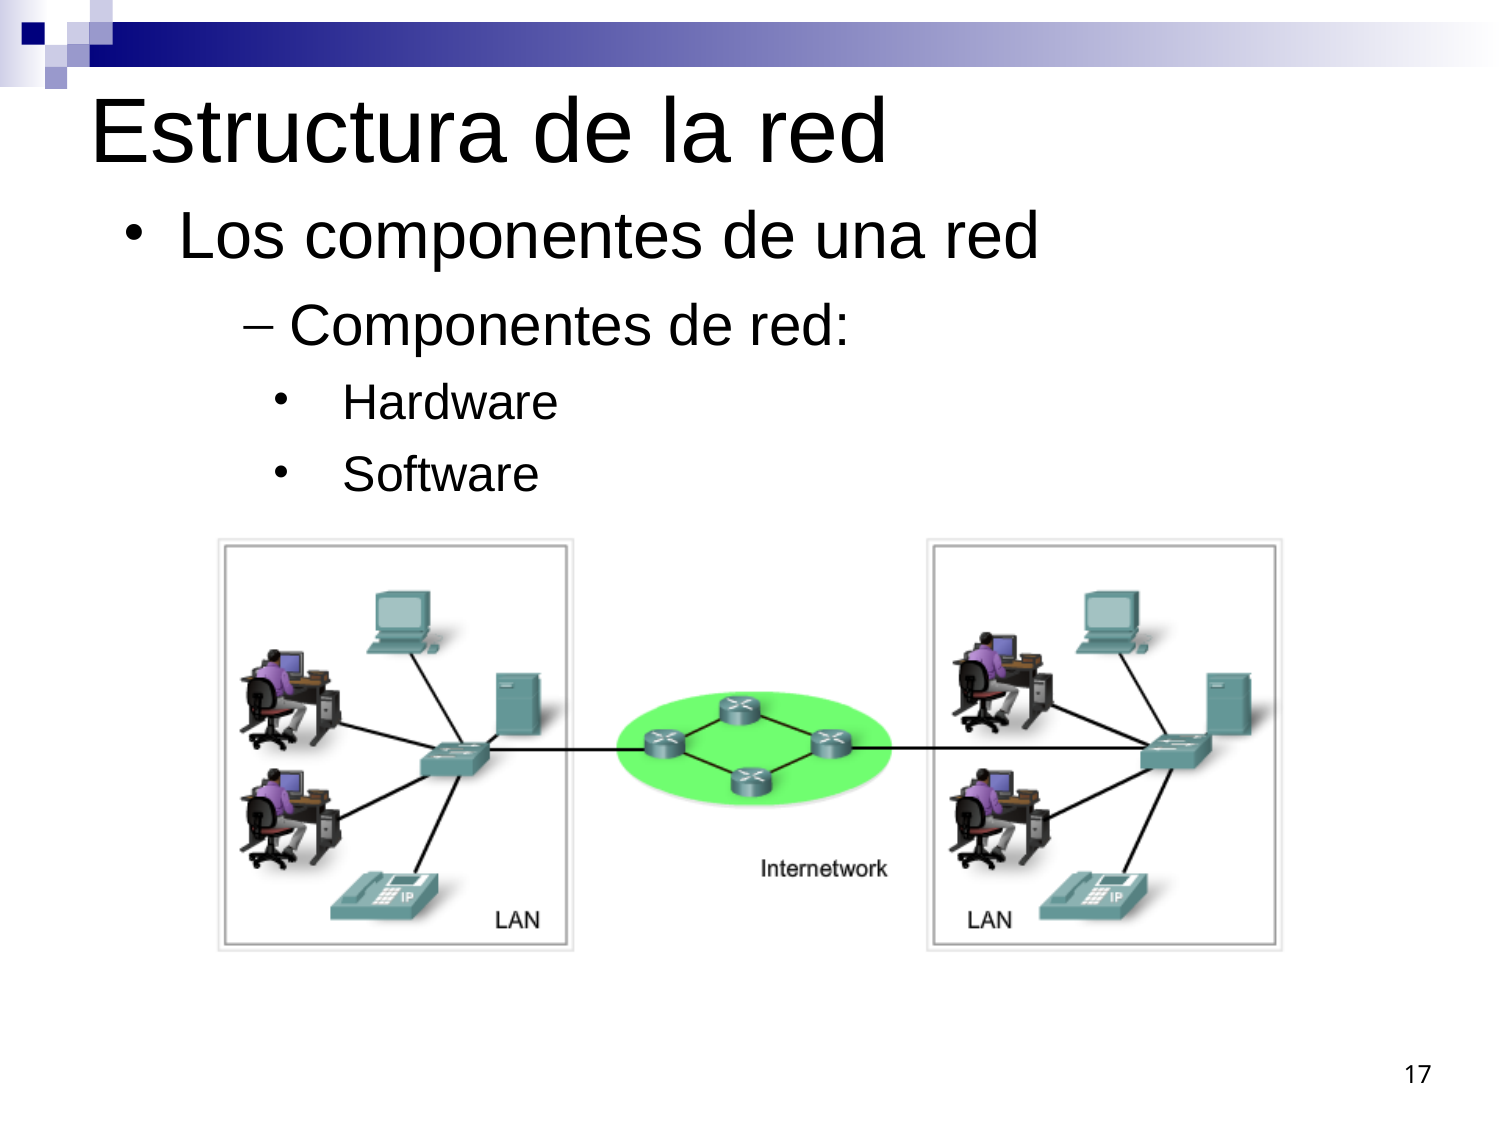

Estructura de la red
Los componentes de una red
 Componentes de red:
	Hardware
	Software